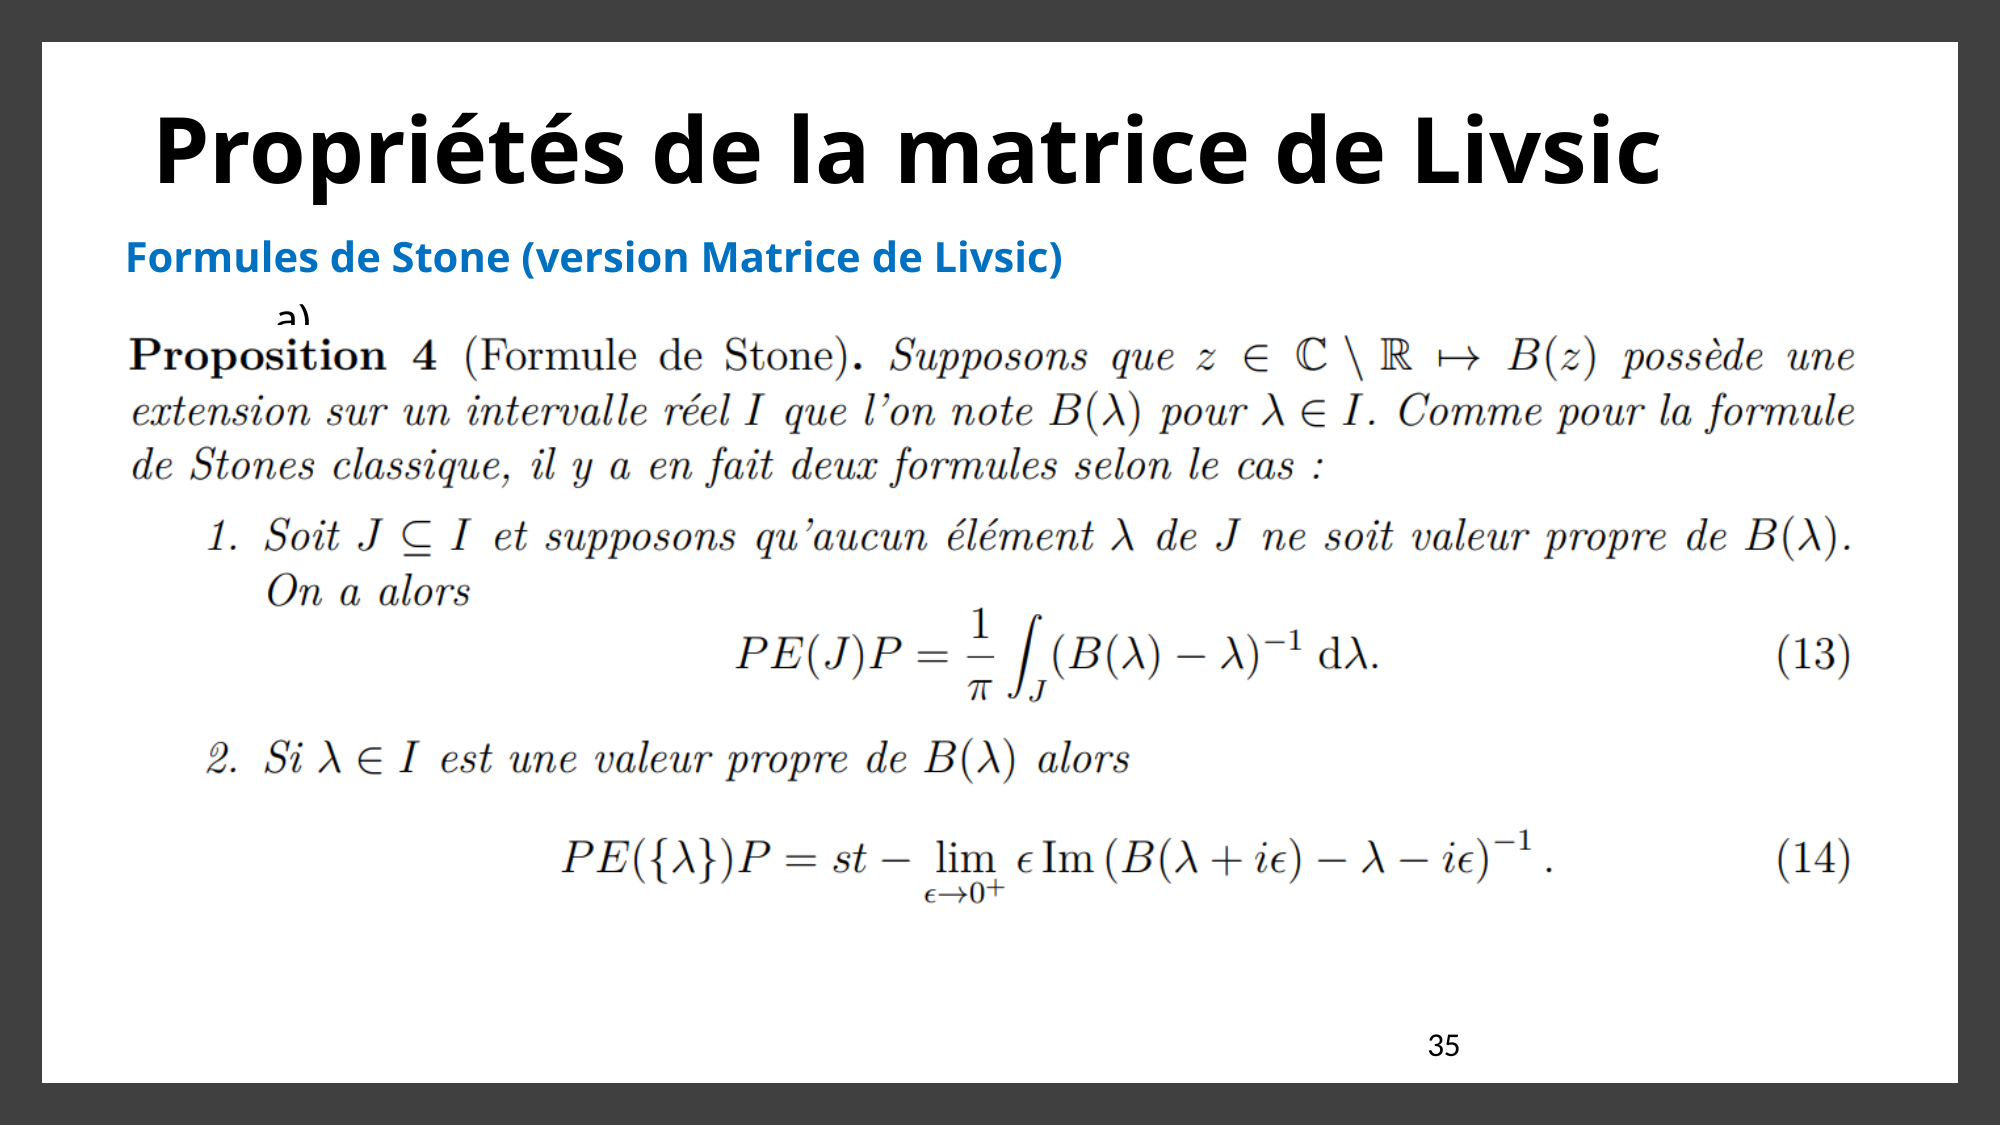

# Propriétés de la matrice de Livsic
Formules de Stone (version Matrice de Livsic)
35